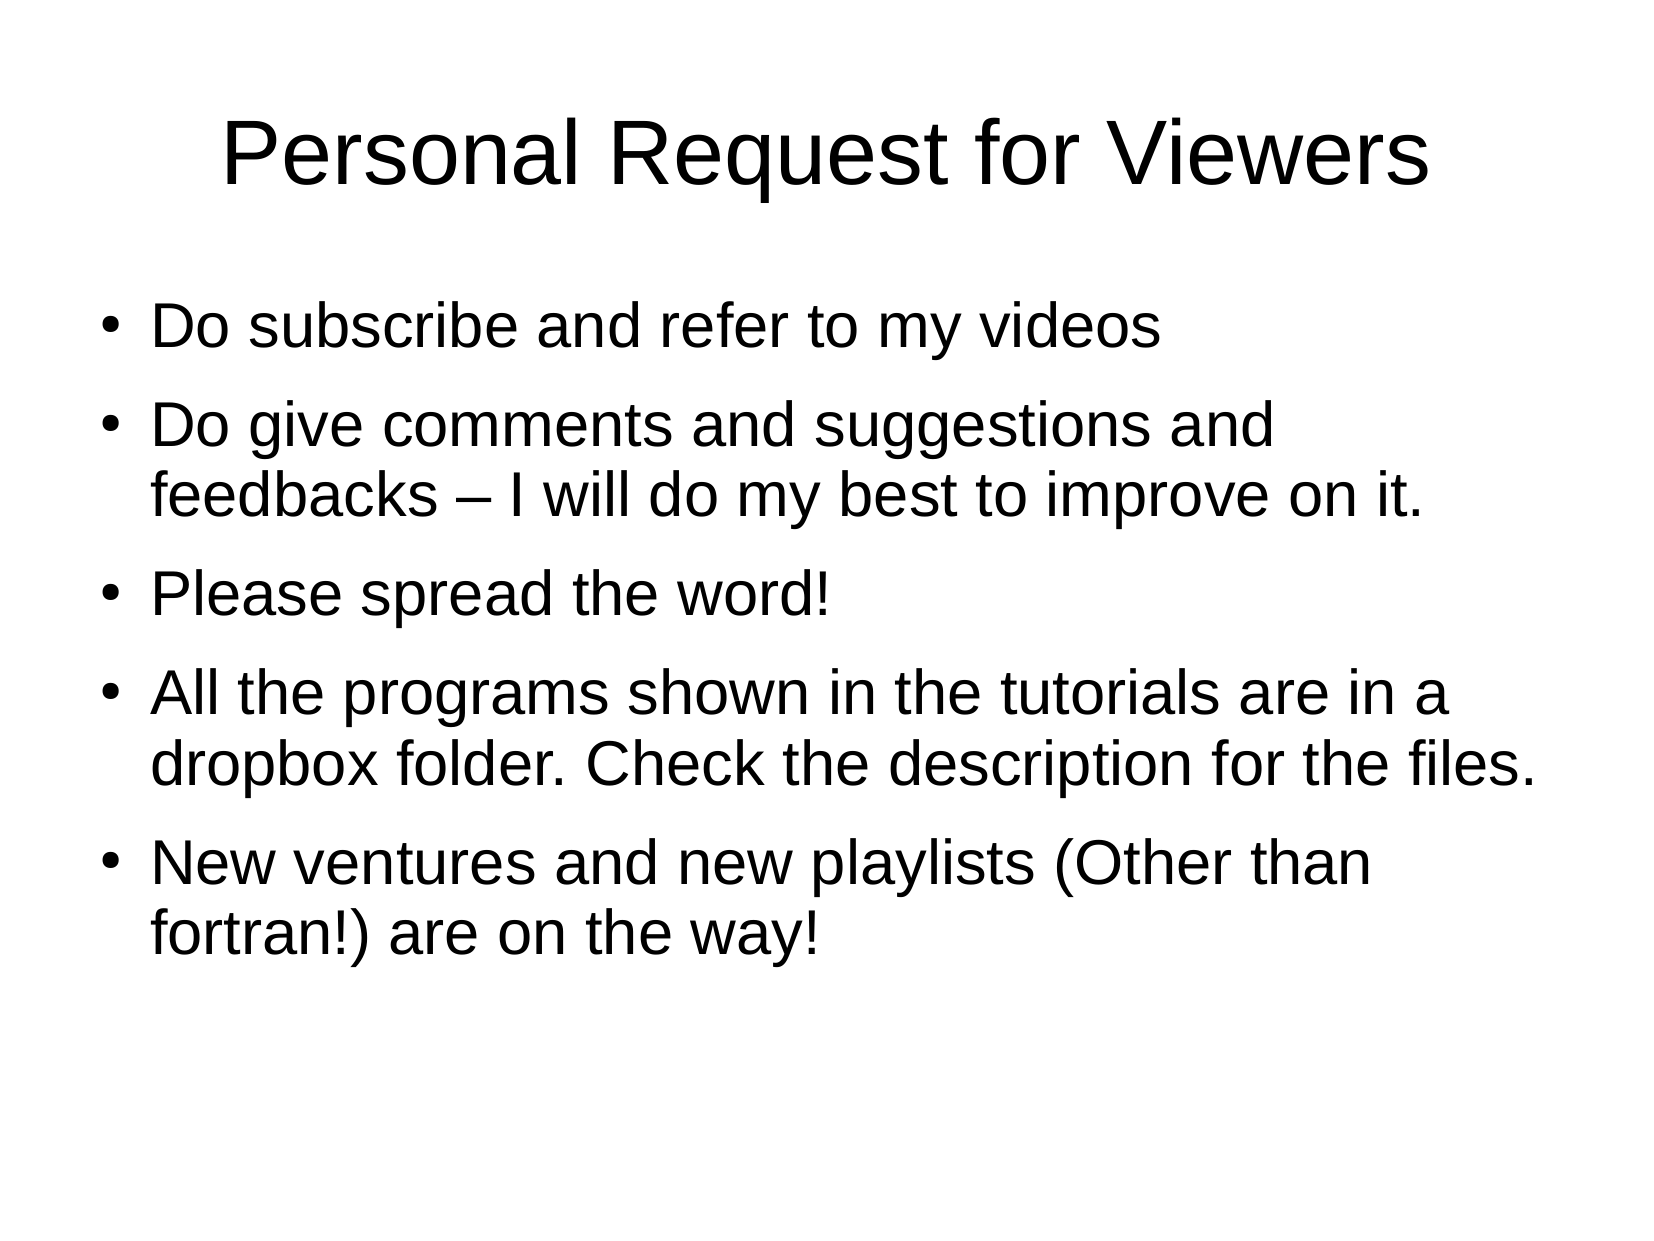

# Personal Request for Viewers
Do subscribe and refer to my videos
Do give comments and suggestions and feedbacks – I will do my best to improve on it.
Please spread the word!
All the programs shown in the tutorials are in a dropbox folder. Check the description for the files.
New ventures and new playlists (Other than fortran!) are on the way!